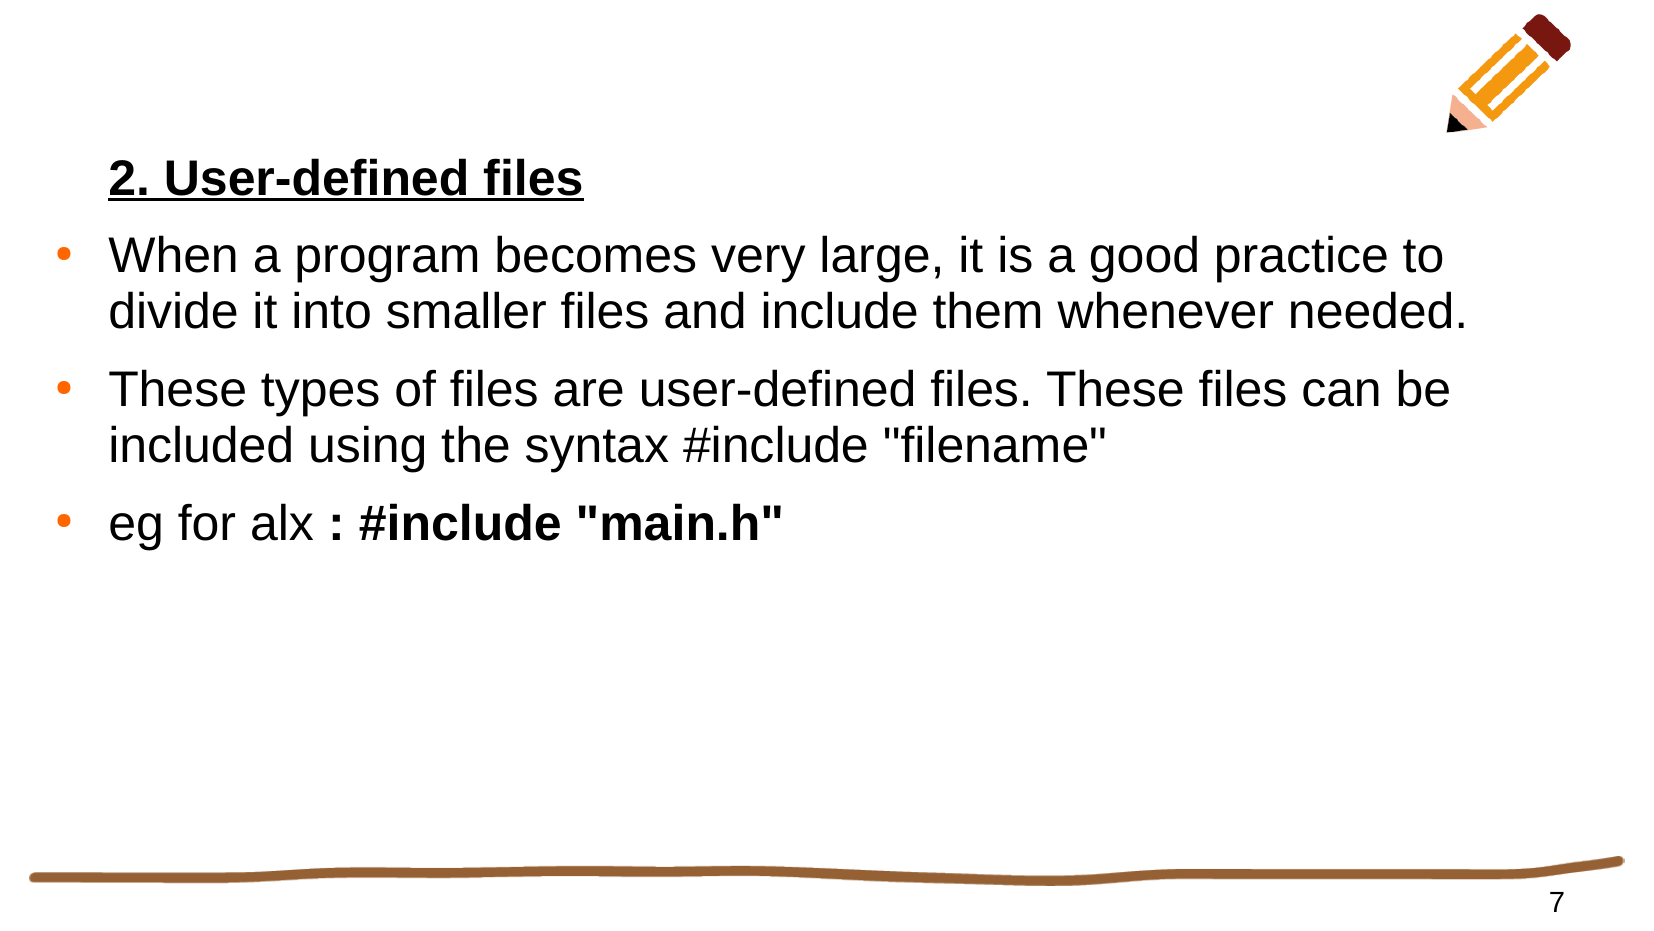

# 2. User-defined files
When a program becomes very large, it is a good practice to divide it into smaller files and include them whenever needed.
These types of files are user-defined files. These files can be included using the syntax #include "filename"
eg for alx : #include "main.h"
7